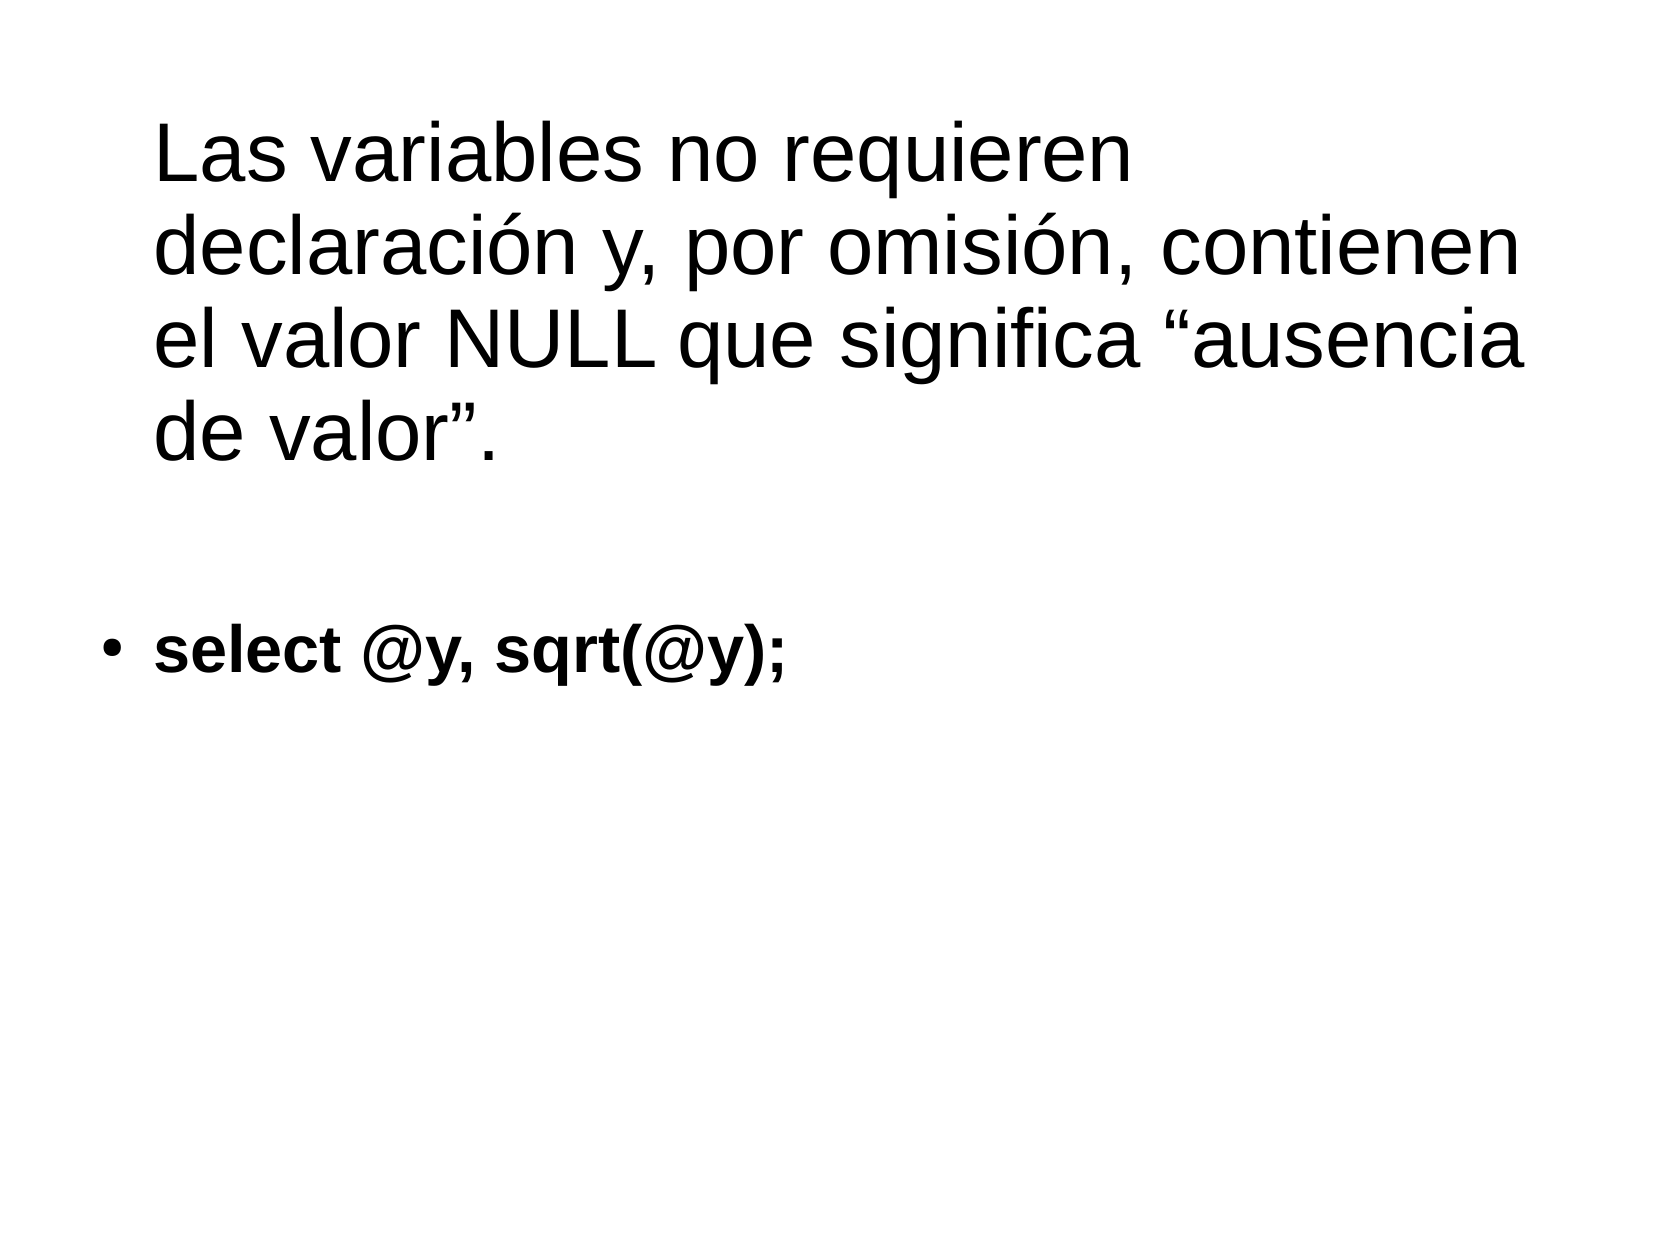

# Las variables no requieren declaración y, por omisión, contienen el valor NULL que significa “ausencia de valor”.
select @y, sqrt(@y);